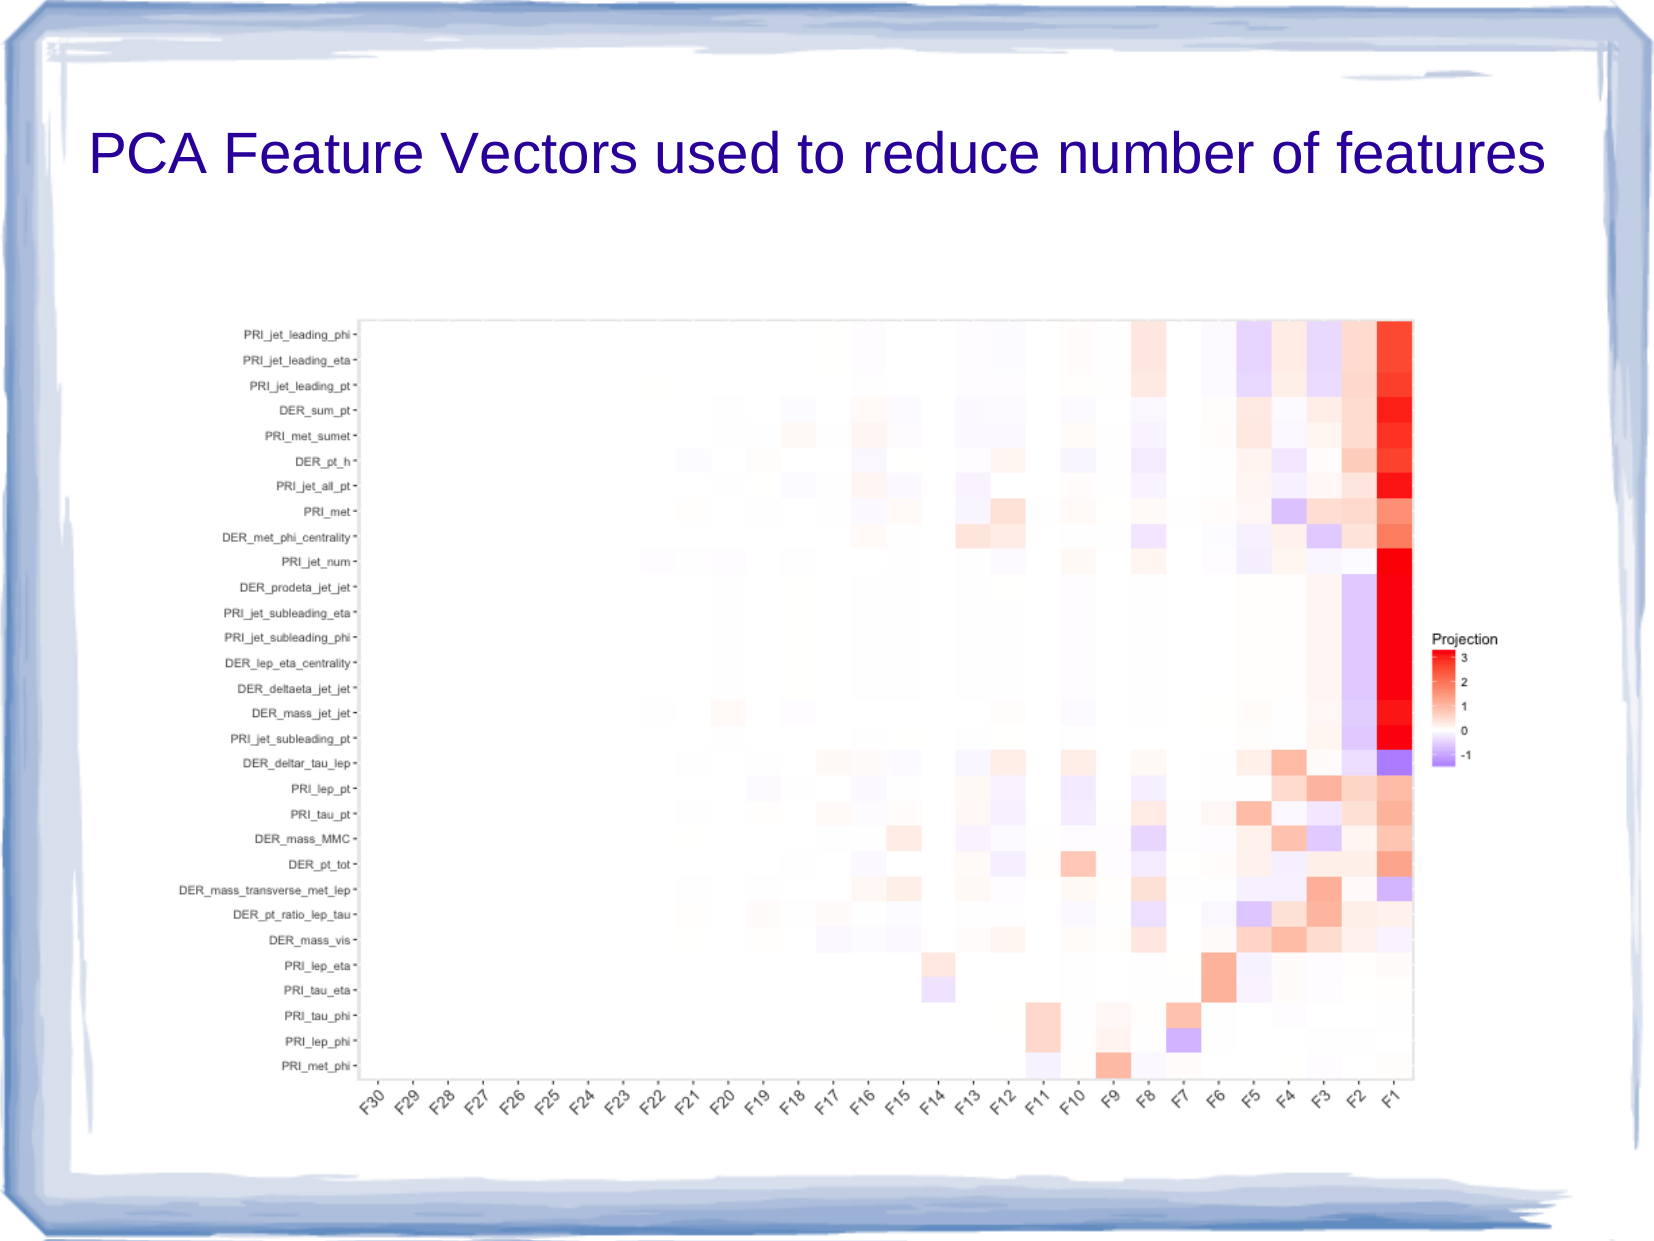

# PCA Feature Vectors used to reduce number of features